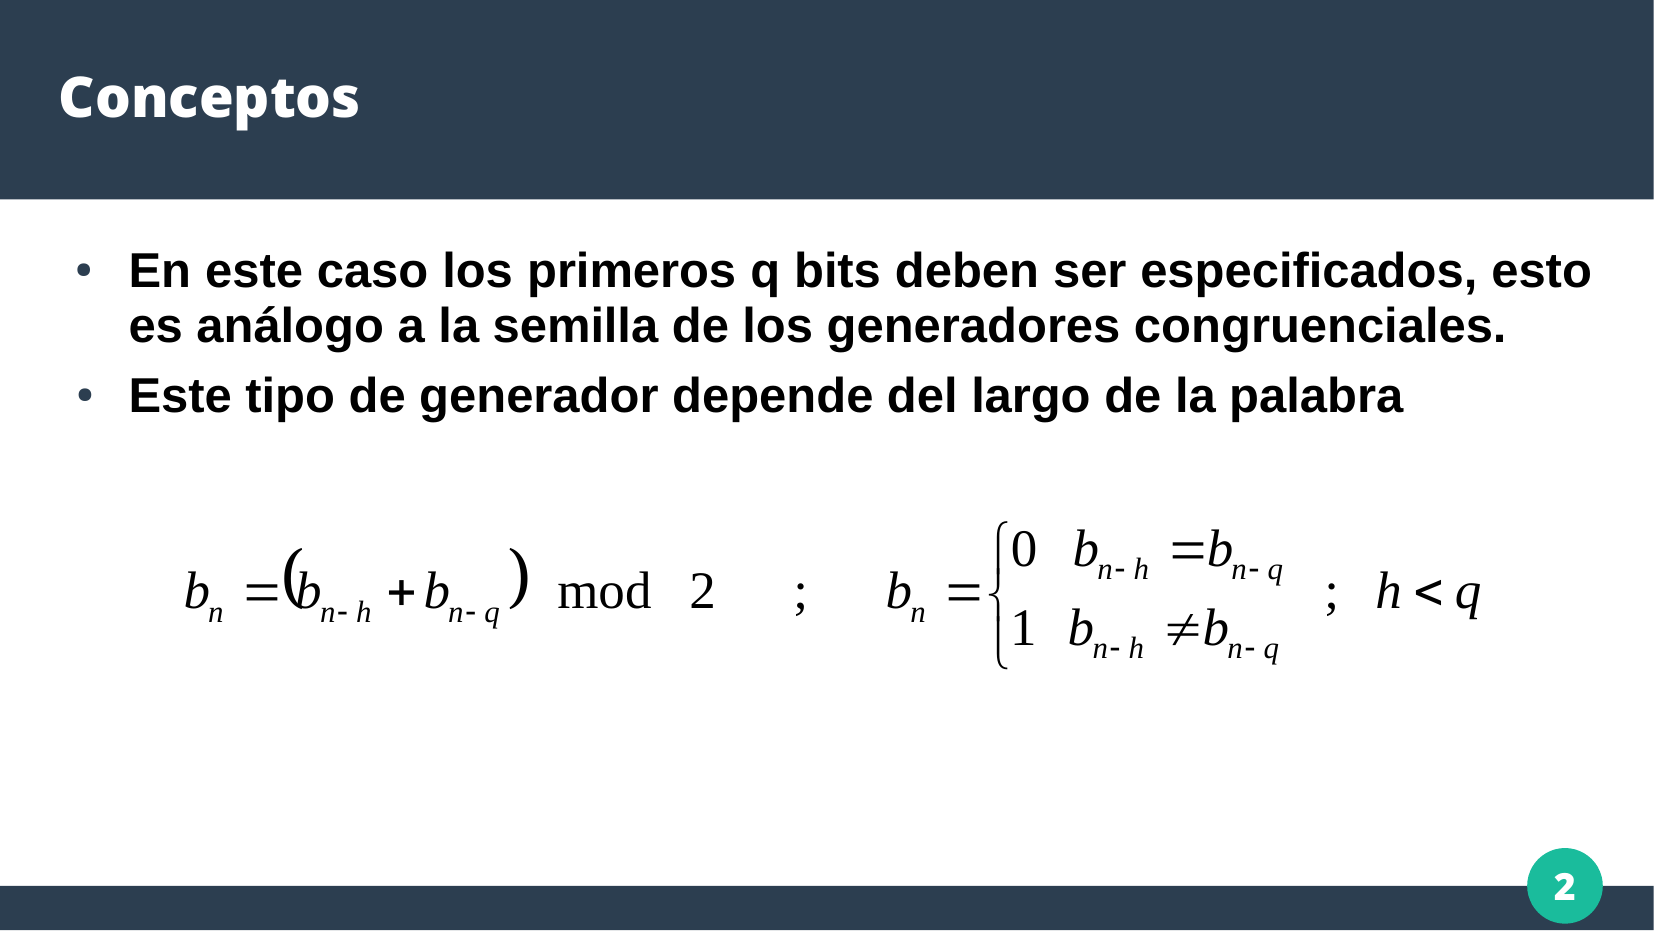

# Conceptos
En este caso los primeros q bits deben ser especificados, esto es análogo a la semilla de los generadores congruenciales.
Este tipo de generador depende del largo de la palabra